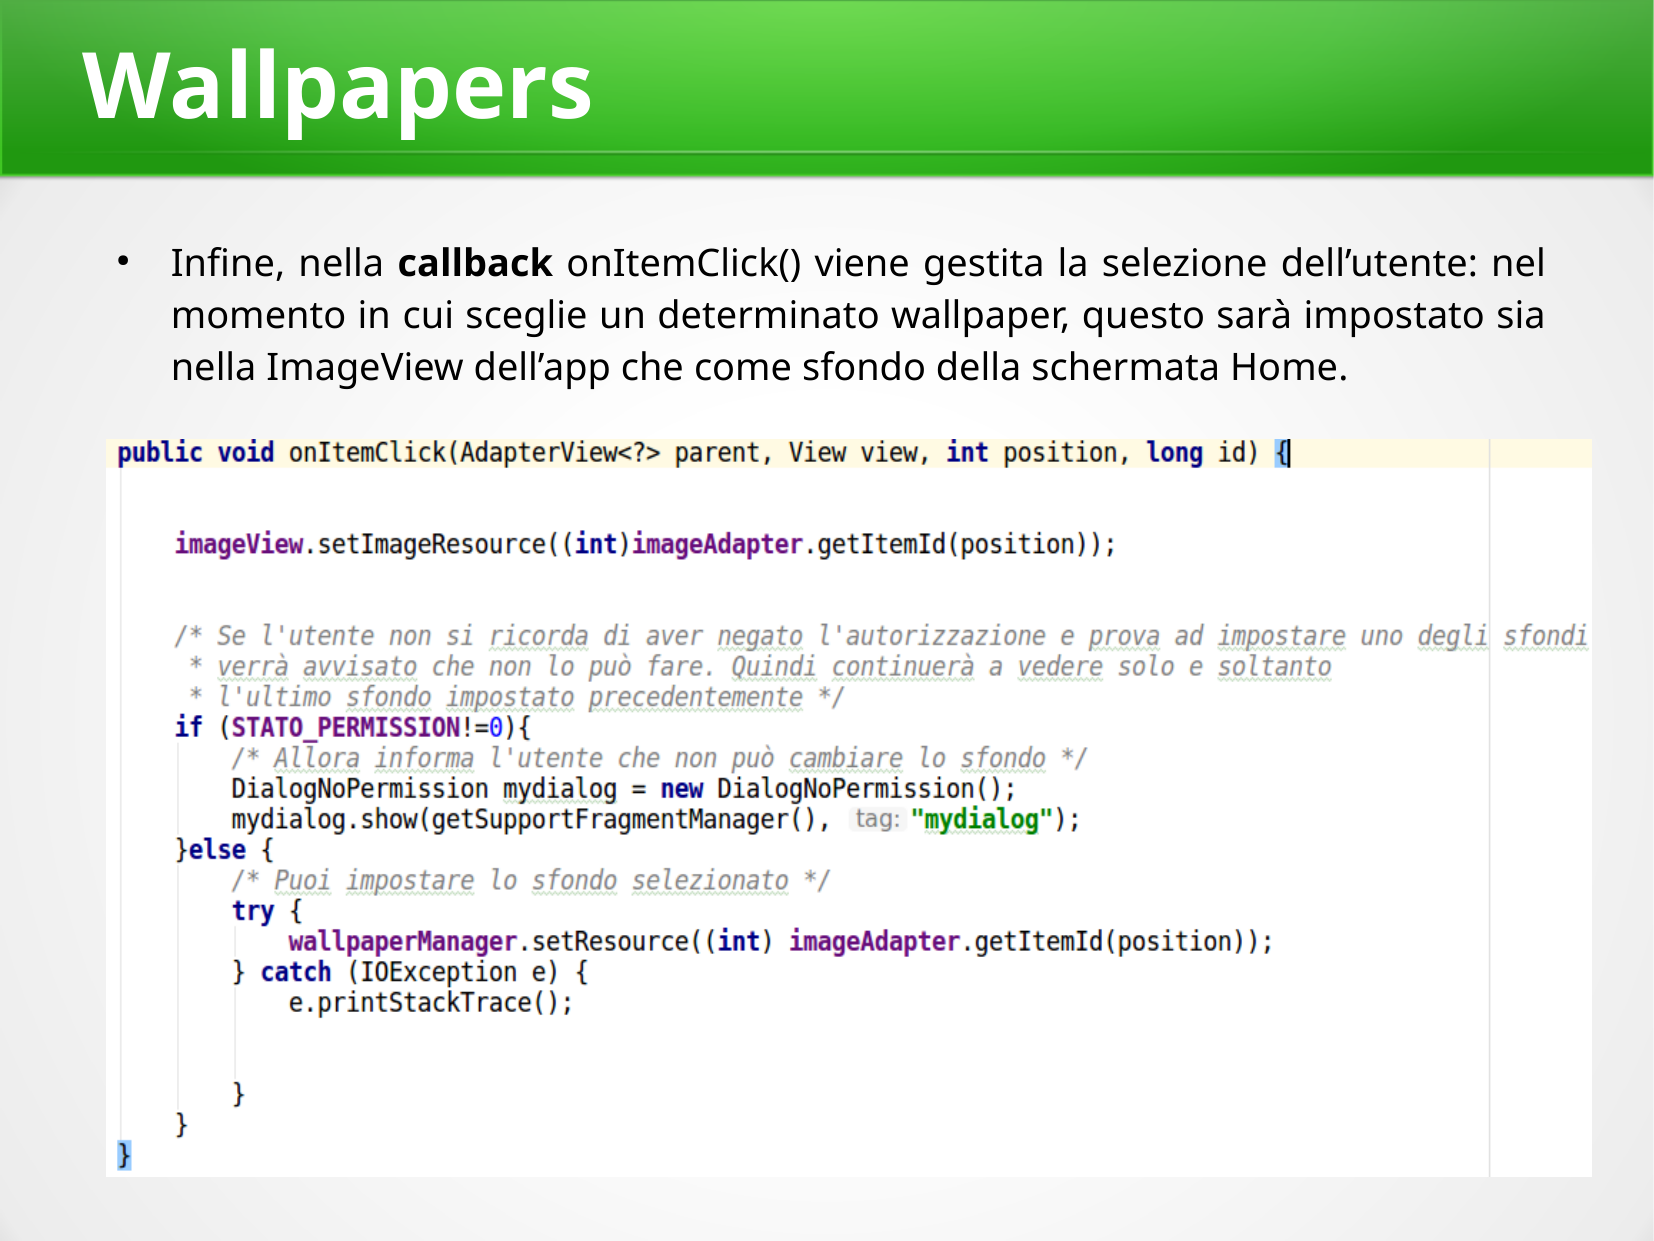

# Wallpapers
Infine, nella callback onItemClick() viene gestita la selezione dell’utente: nel momento in cui sceglie un determinato wallpaper, questo sarà impostato sia nella ImageView dell’app che come sfondo della schermata Home.